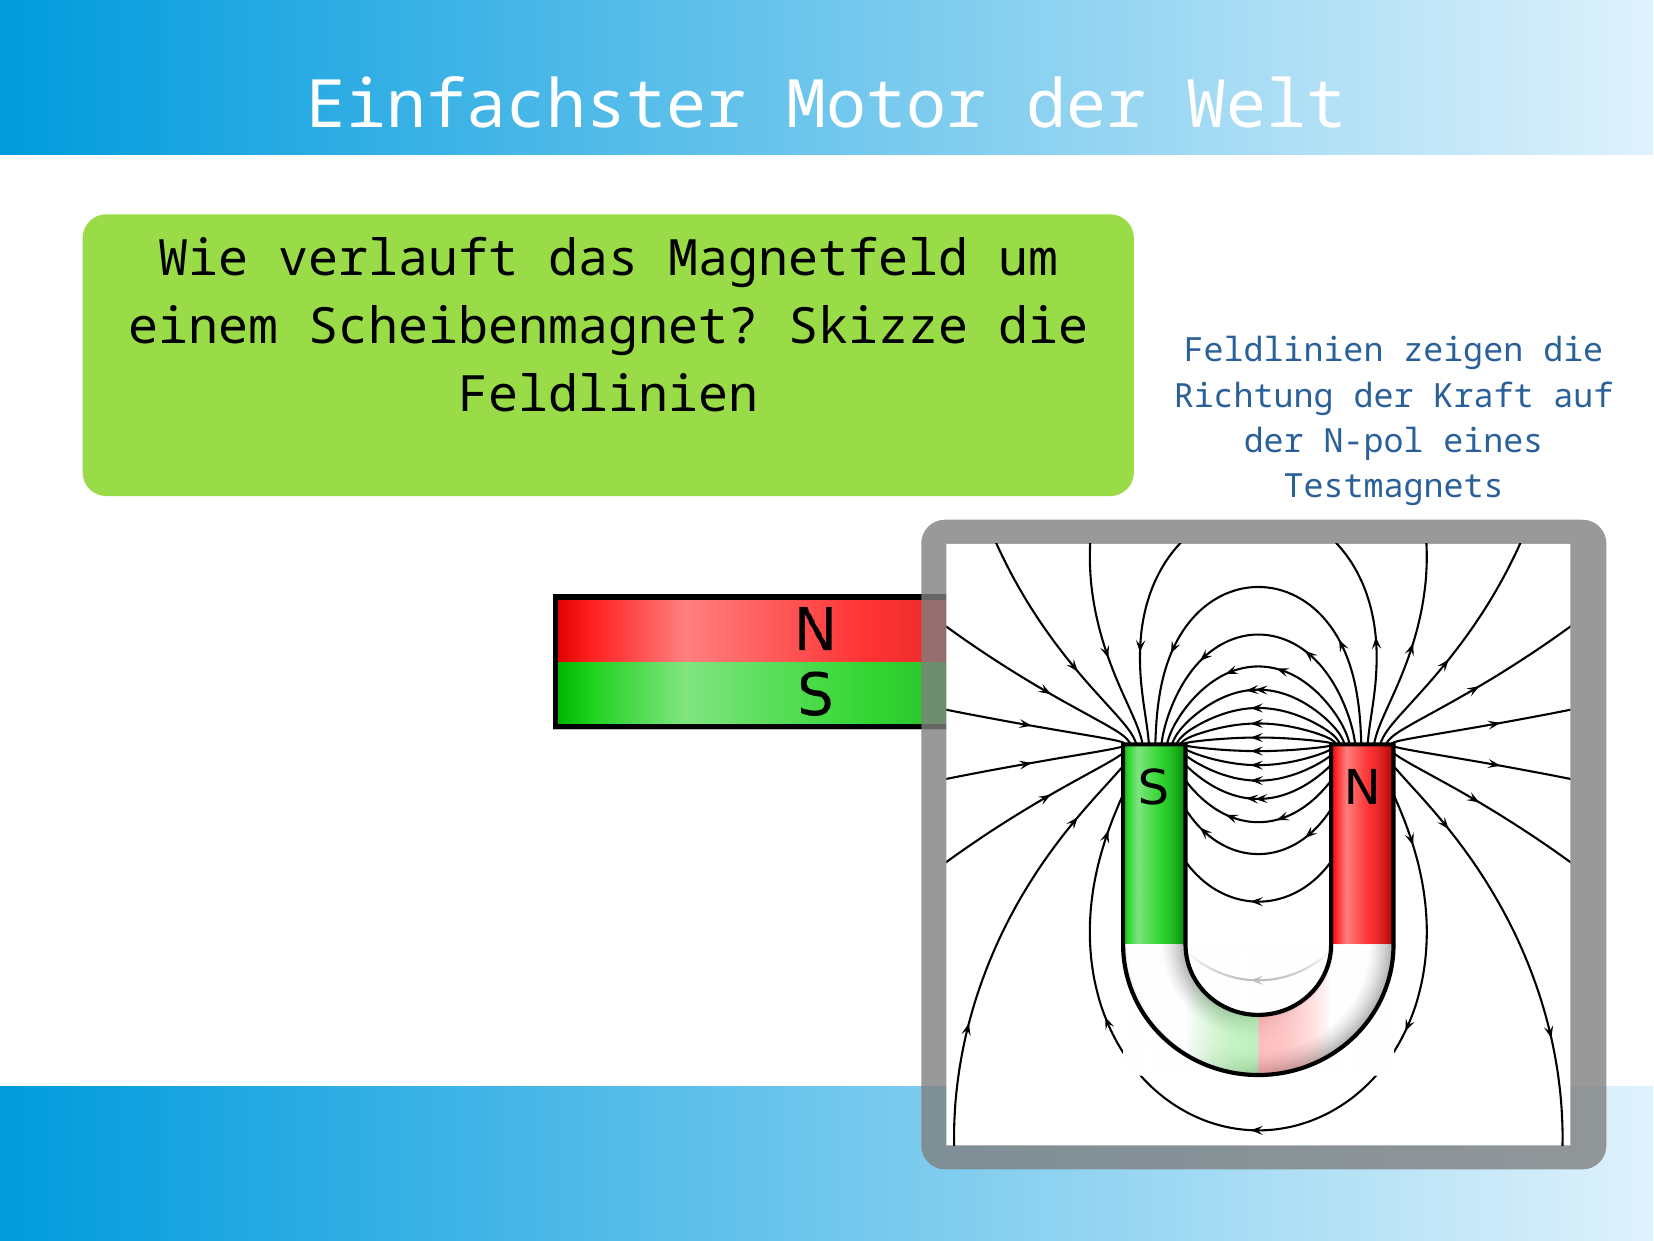

# Einfachster Motor der Welt
Wie verlauft das Magnetfeld um einem Scheibenmagnet? Skizze die Feldlinien
Feldlinien zeigen die Richtung der Kraft auf der N-pol eines Testmagnets